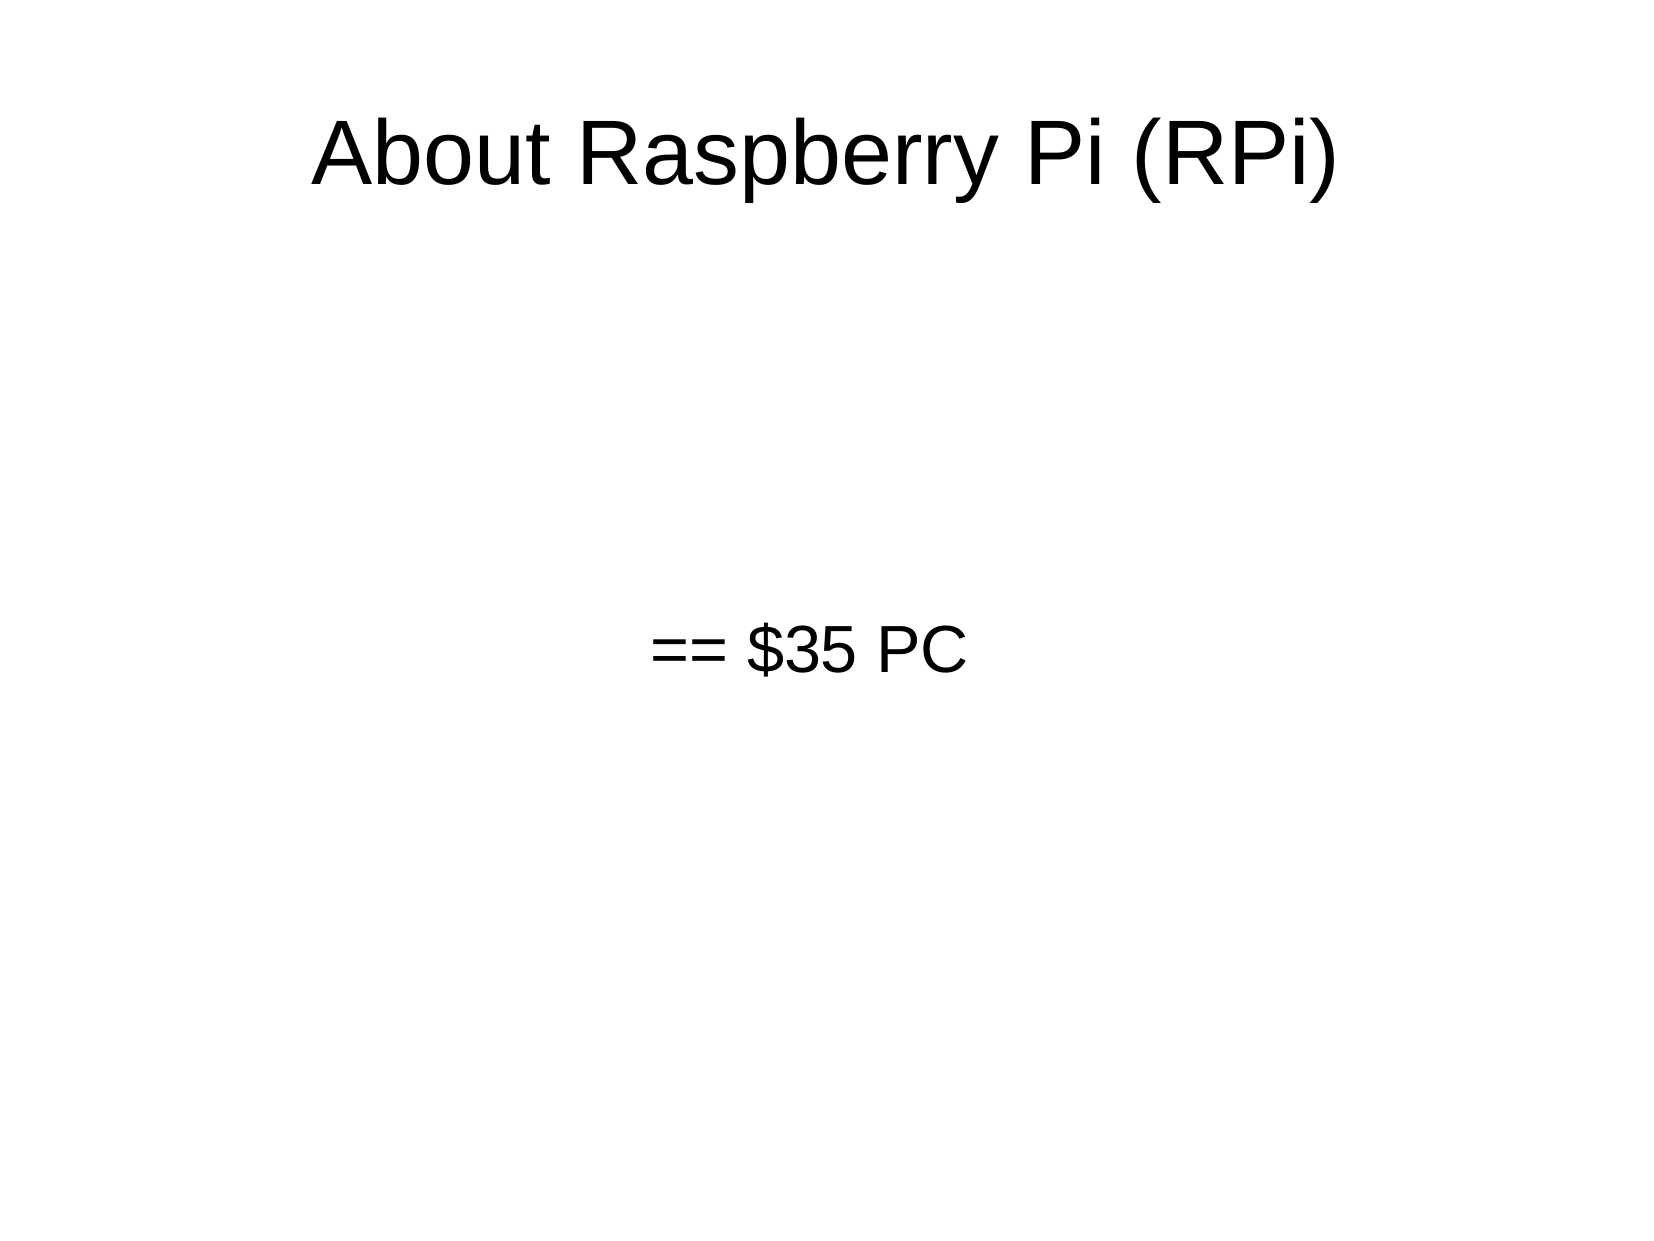

# About Raspberry Pi (RPi)
== $35 PC